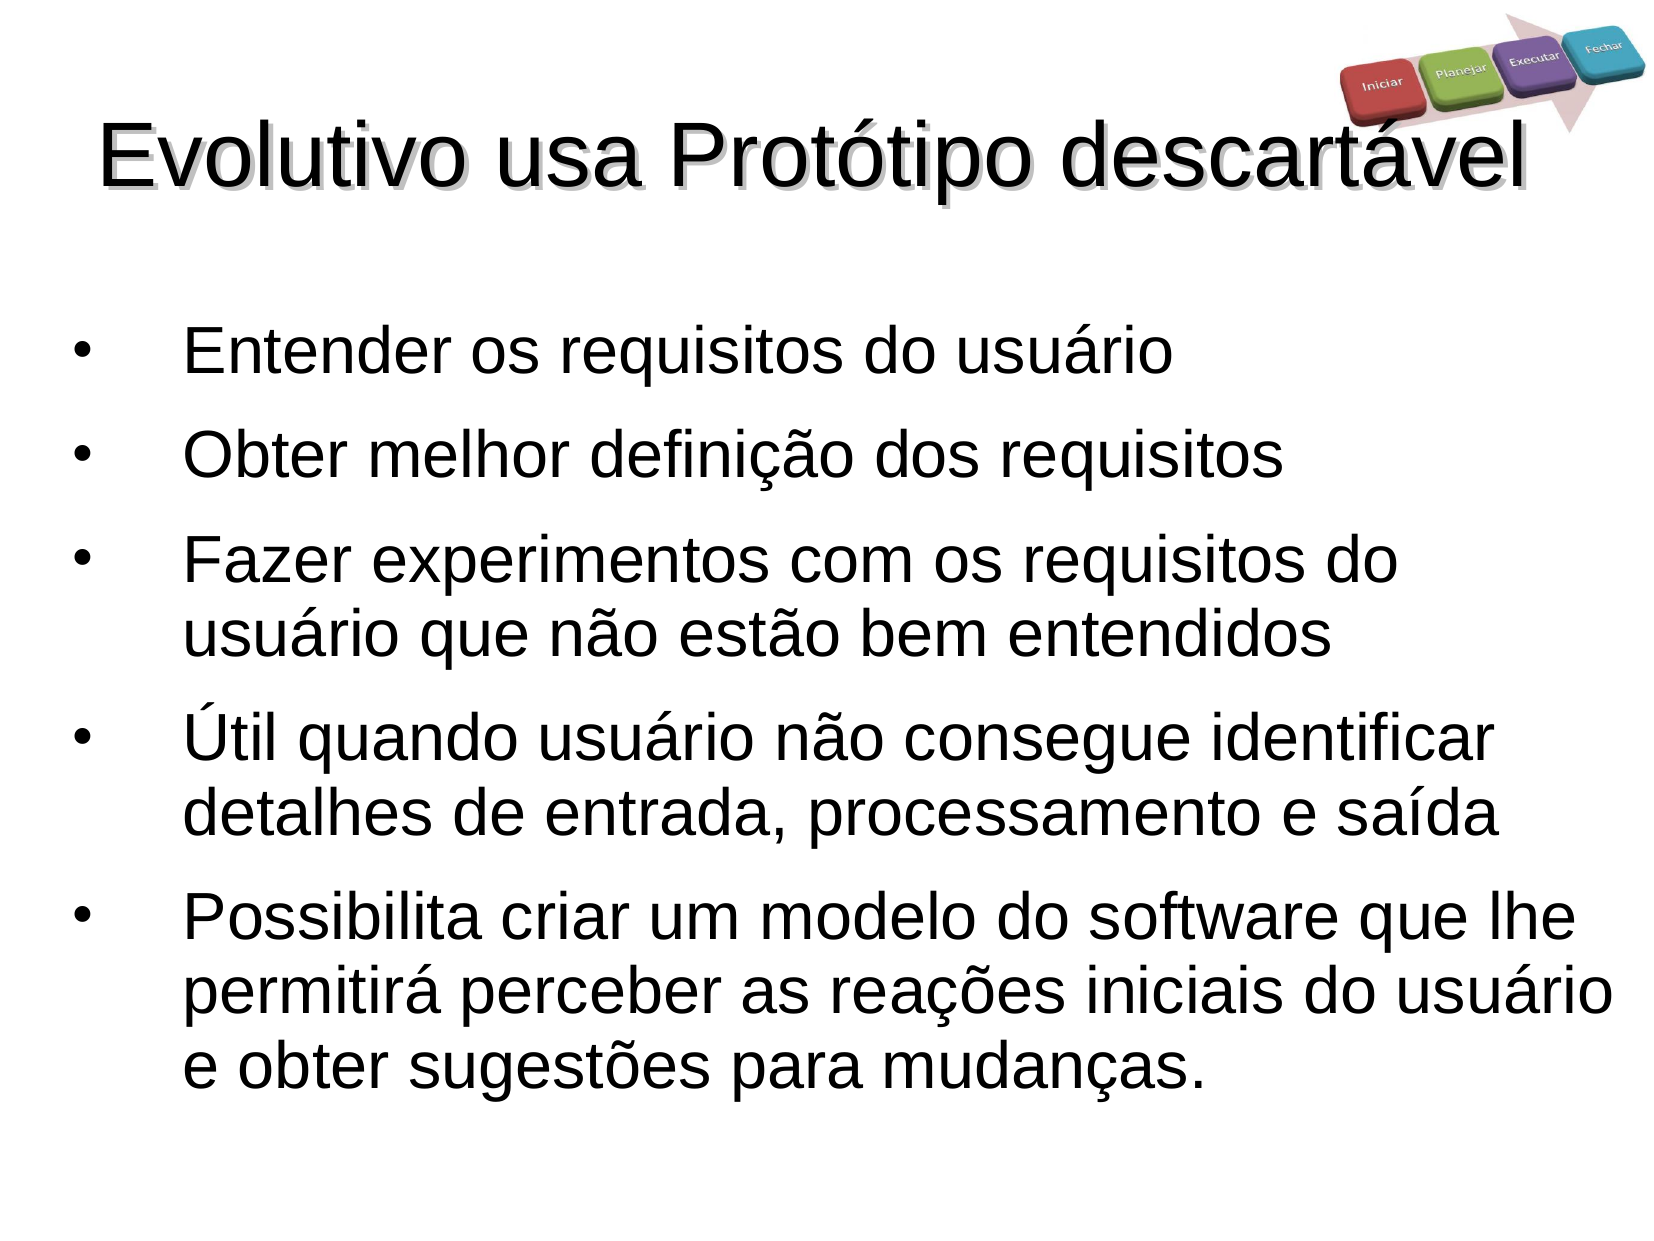

# Evolutivo usa Protótipo descartável
Entender os requisitos do usuário
Obter melhor definição dos requisitos
Fazer experimentos com os requisitos do usuário que não estão bem entendidos
Útil quando usuário não consegue identificar detalhes de entrada, processamento e saída
Possibilita criar um modelo do software que lhe permitirá perceber as reações iniciais do usuário e obter sugestões para mudanças.